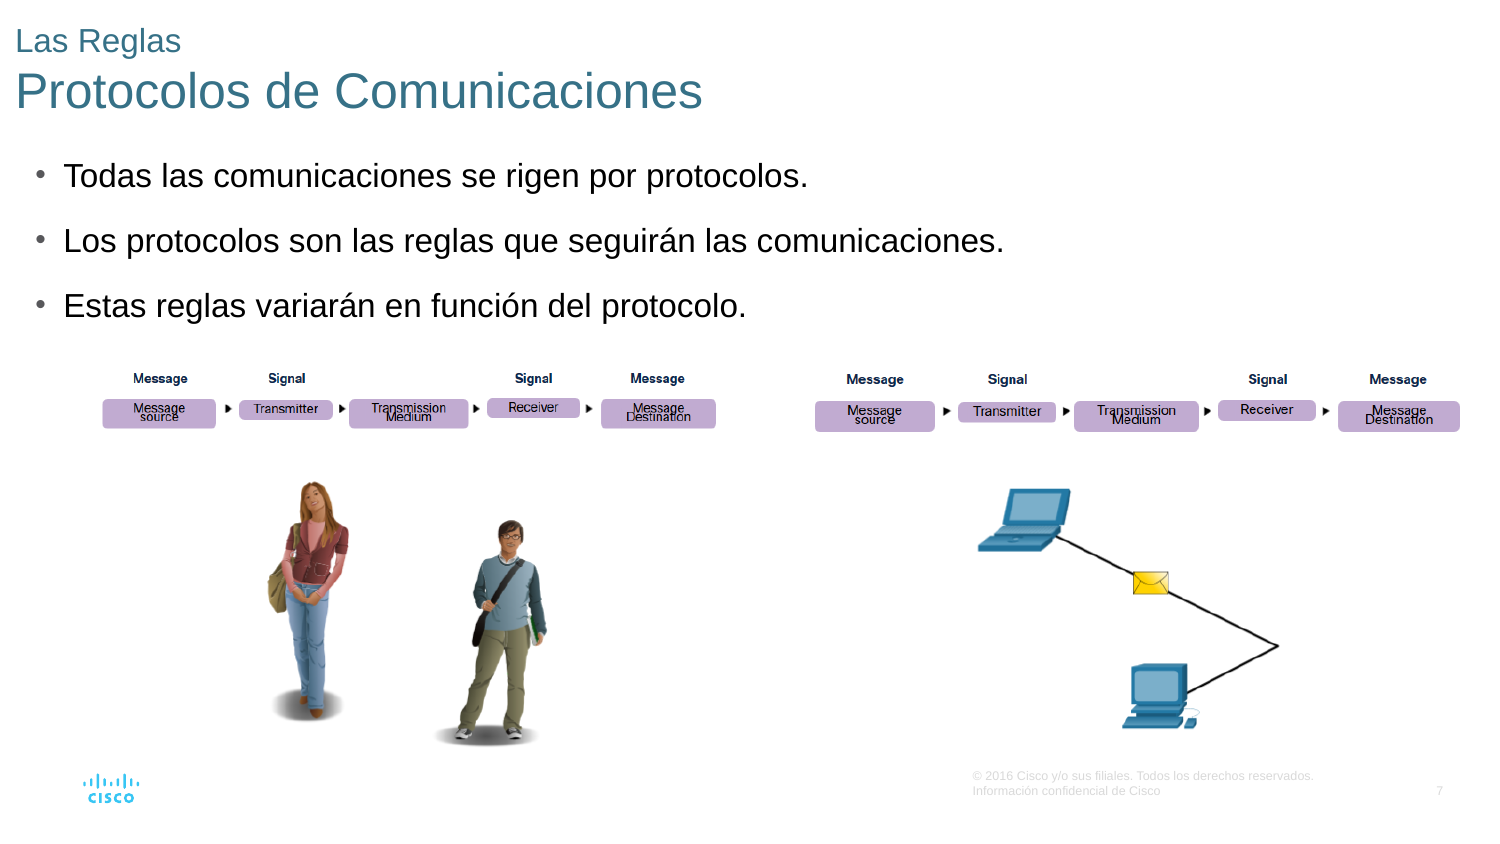

# Las Reglas Protocolos de Comunicaciones
Todas las comunicaciones se rigen por protocolos.
Los protocolos son las reglas que seguirán las comunicaciones.
Estas reglas variarán en función del protocolo.